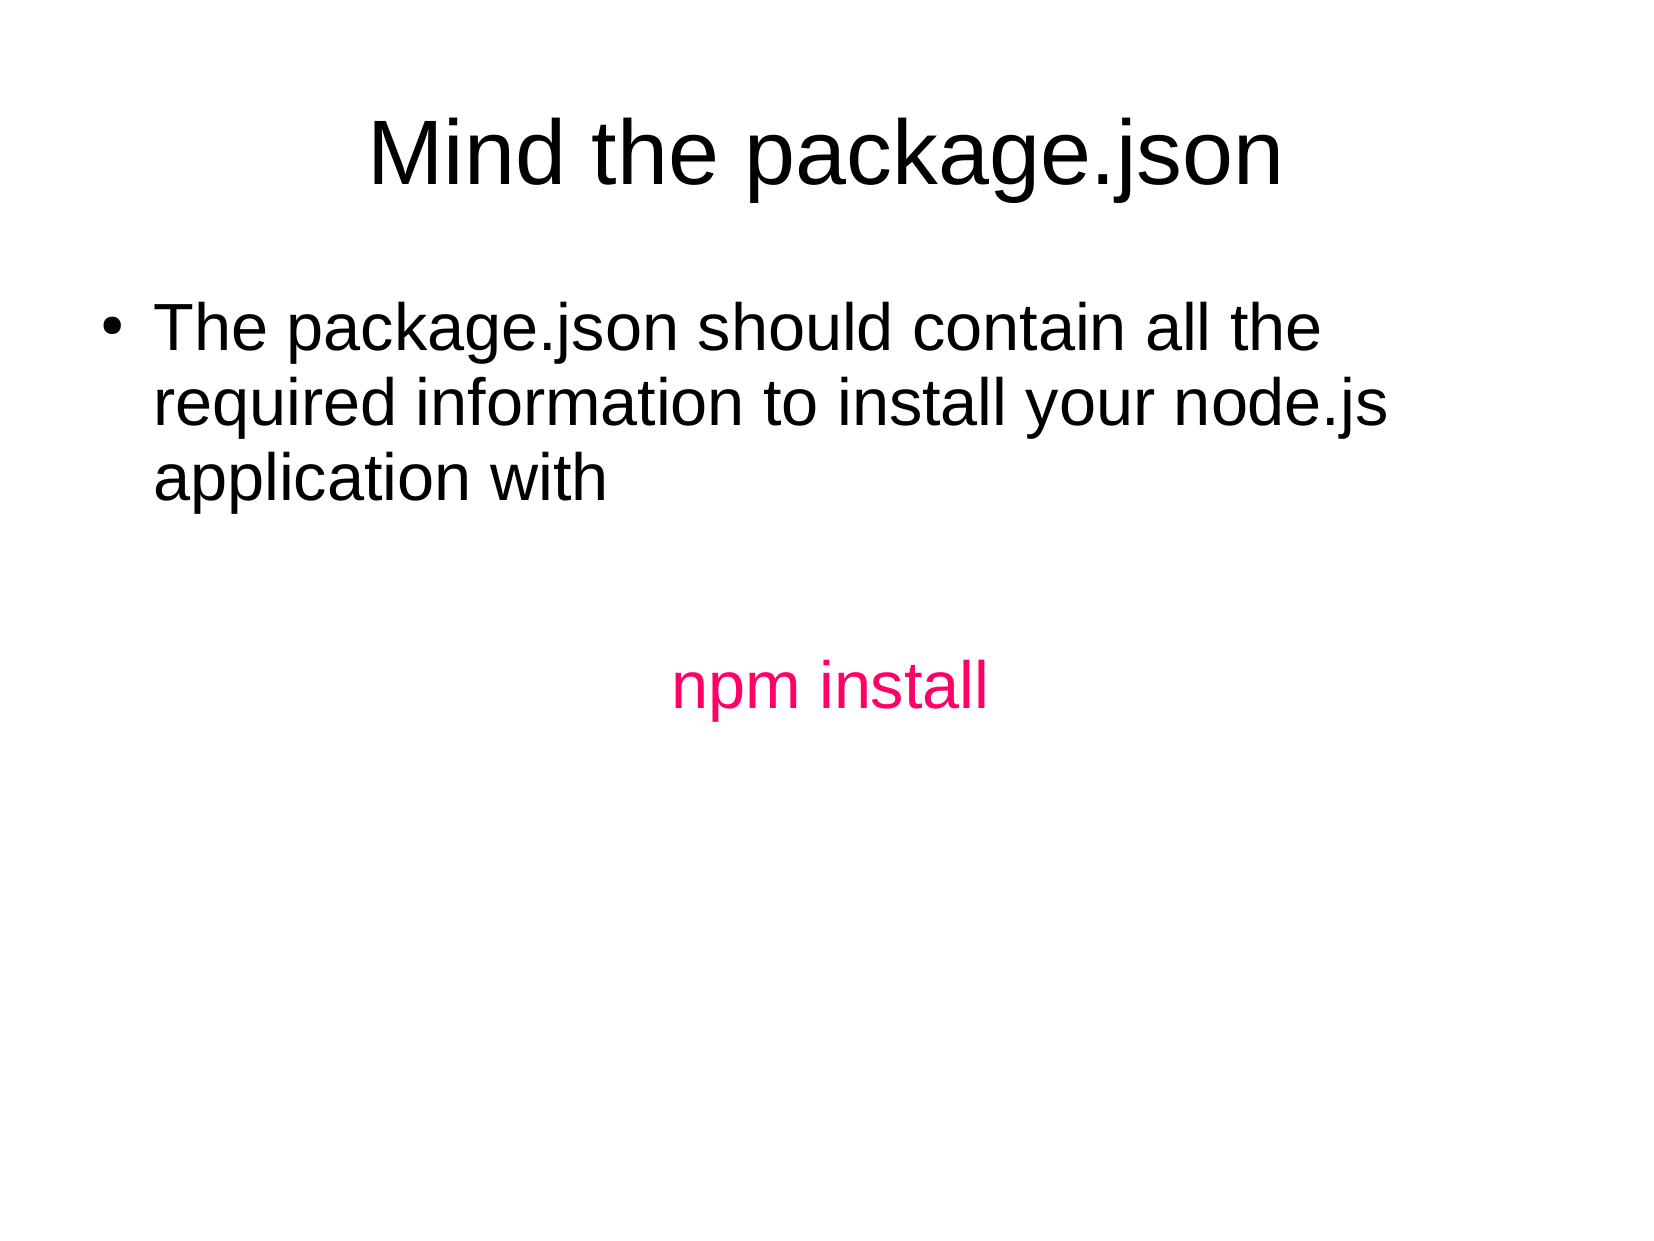

# Mind the package.json
The package.json should contain all the required information to install your node.js application with
 npm install